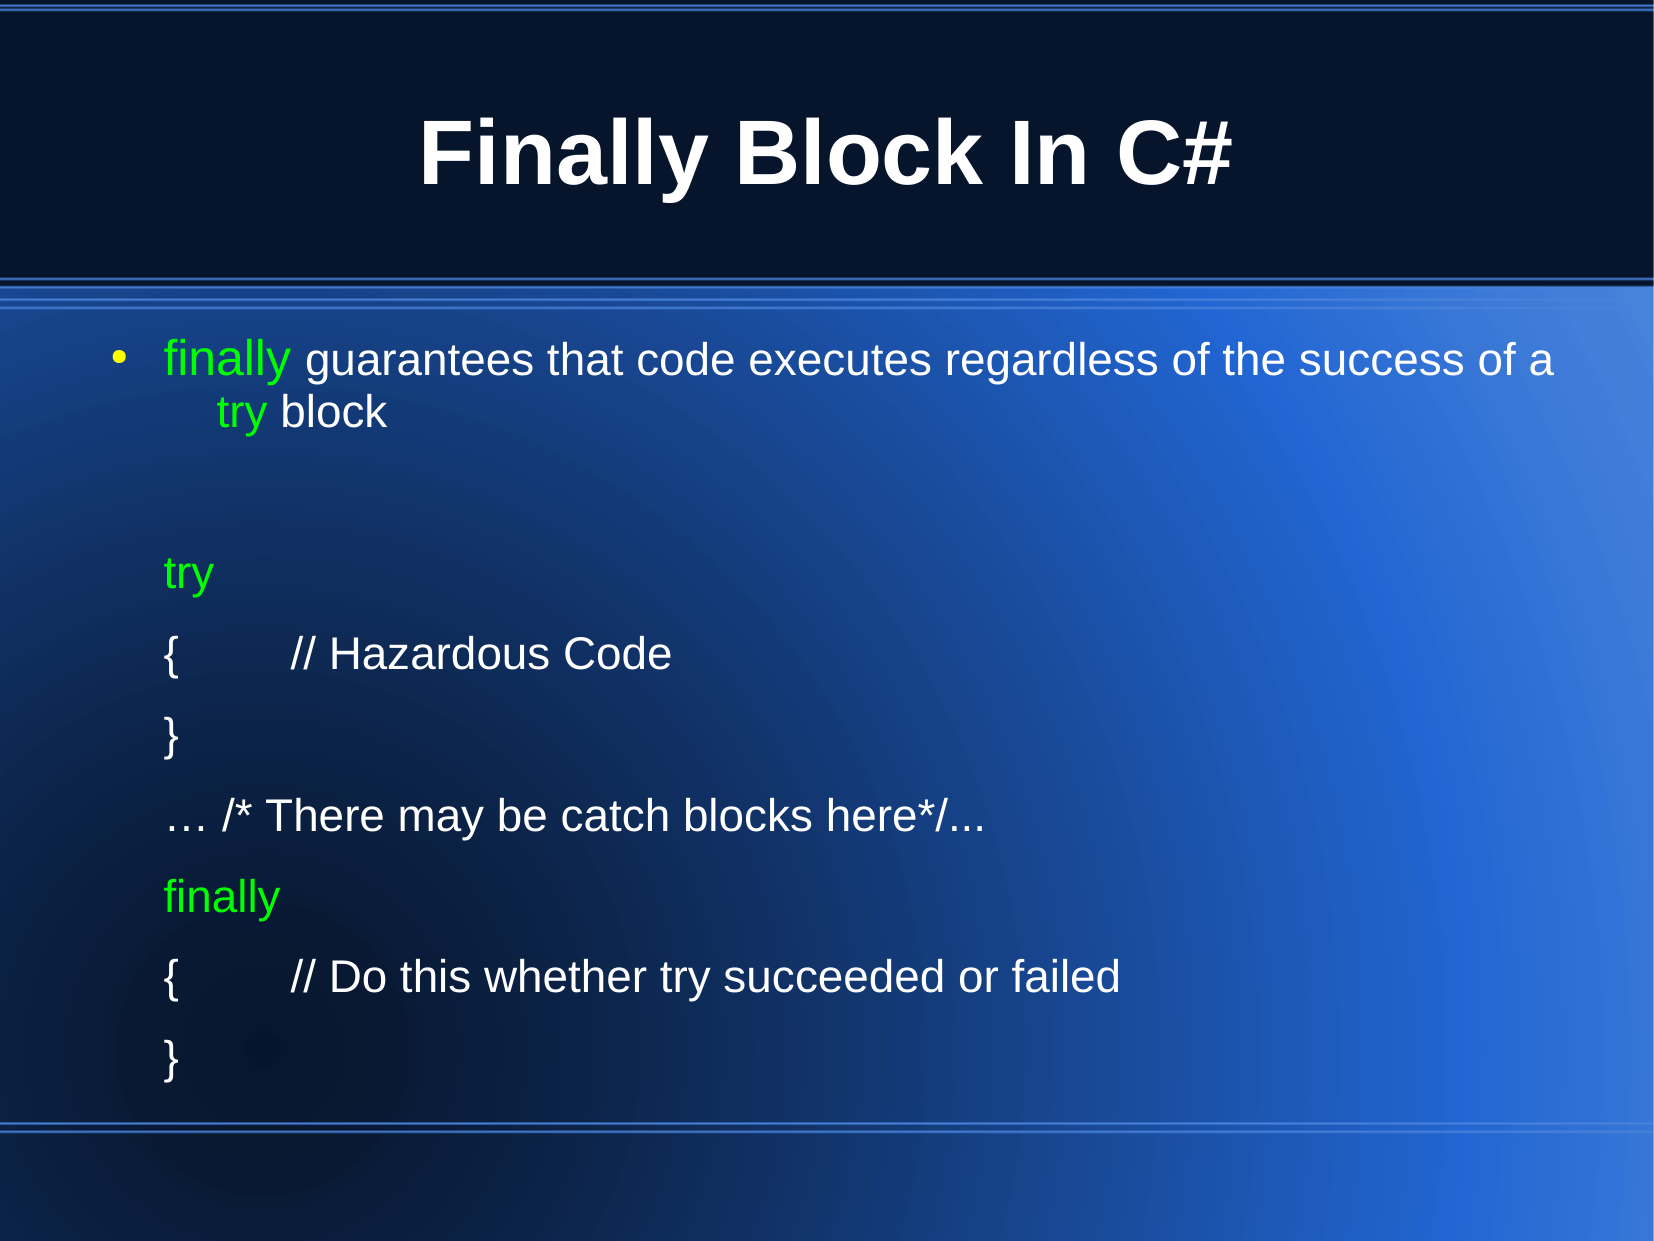

# Finally Block In C#
finally guarantees that code executes regardless of the success of a try block
try
{	// Hazardous Code
}
… /* There may be catch blocks here*/...
finally
{	// Do this whether try succeeded or failed
}